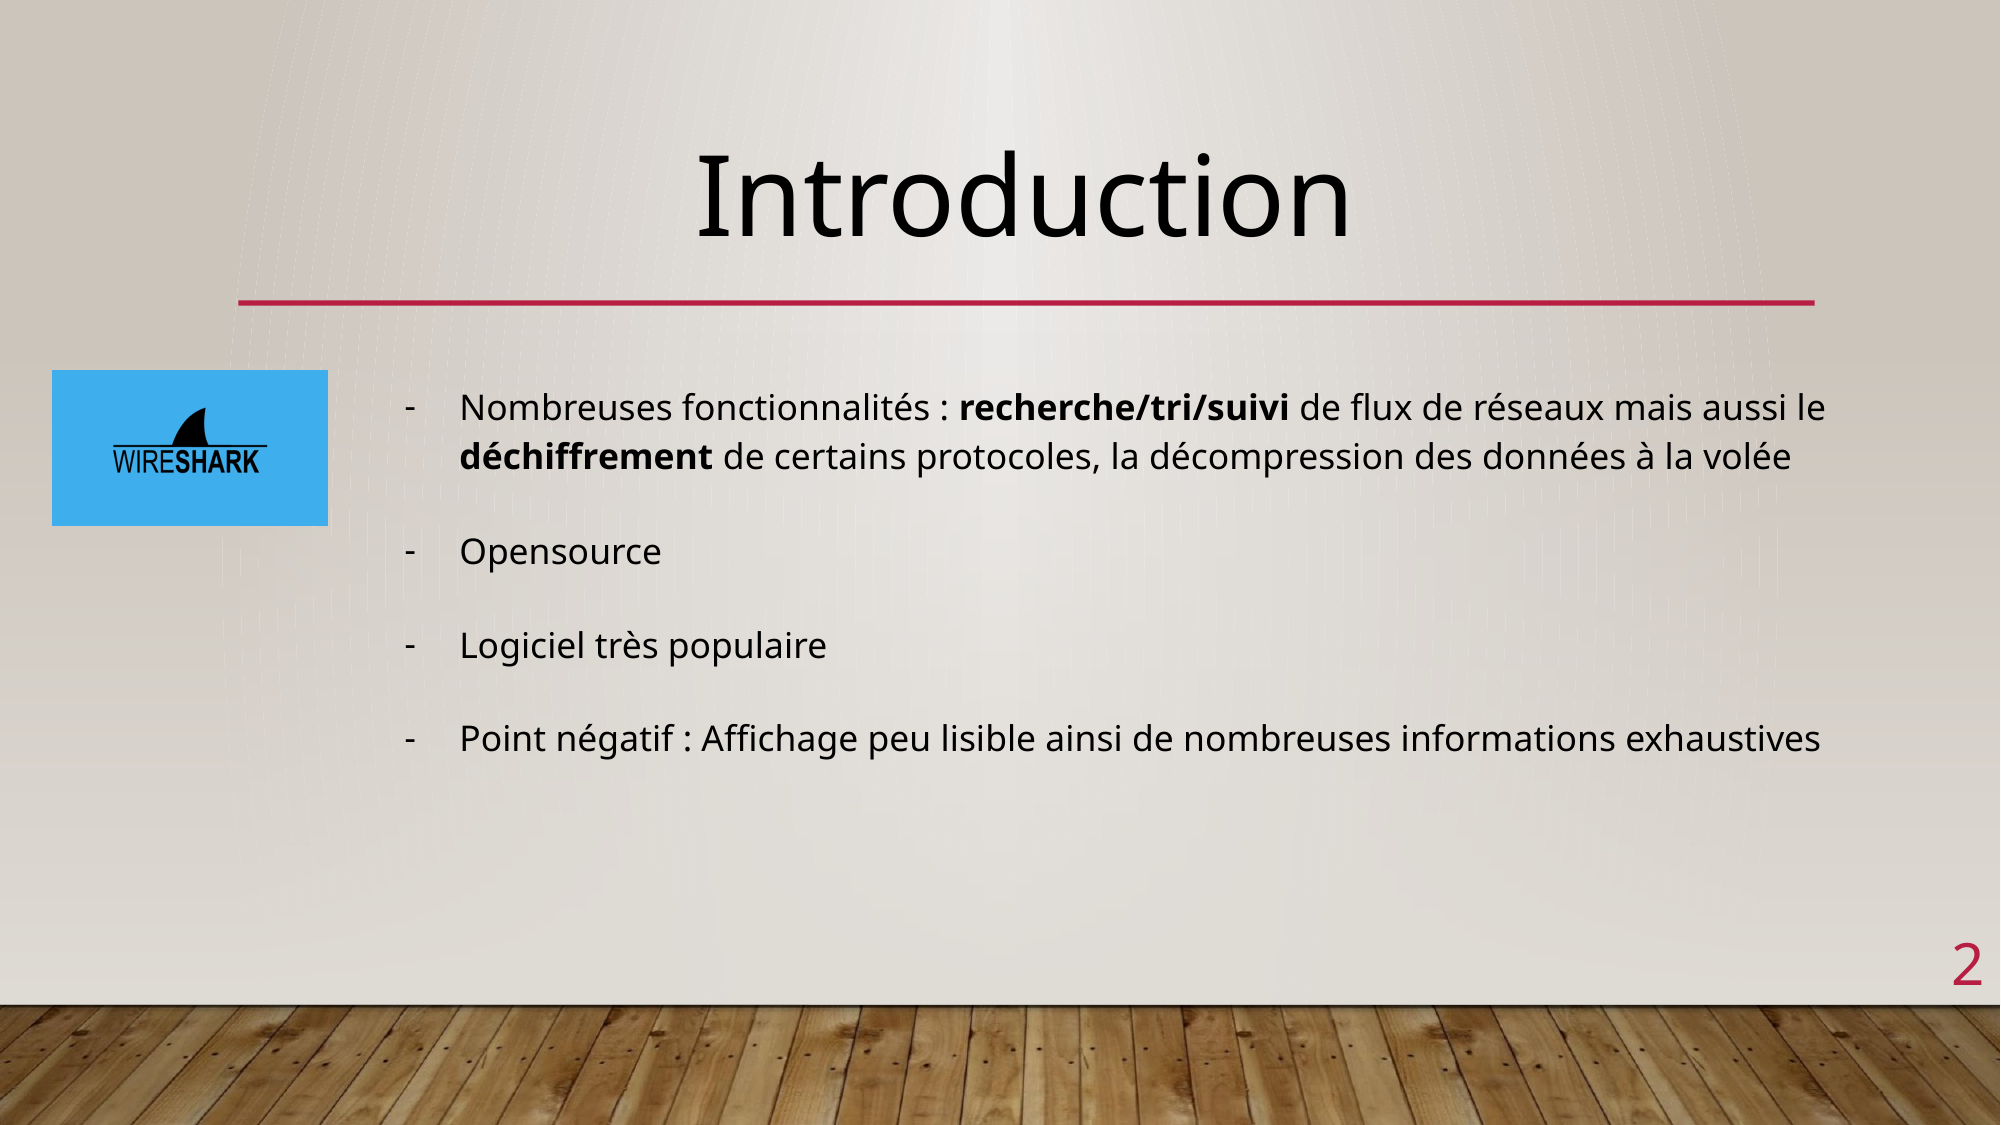

# Introduction
Nombreuses fonctionnalités : recherche/tri/suivi de flux de réseaux mais aussi le déchiffrement de certains protocoles, la décompression des données à la volée
Opensource
Logiciel très populaire
Point négatif : Affichage peu lisible ainsi de nombreuses informations exhaustives